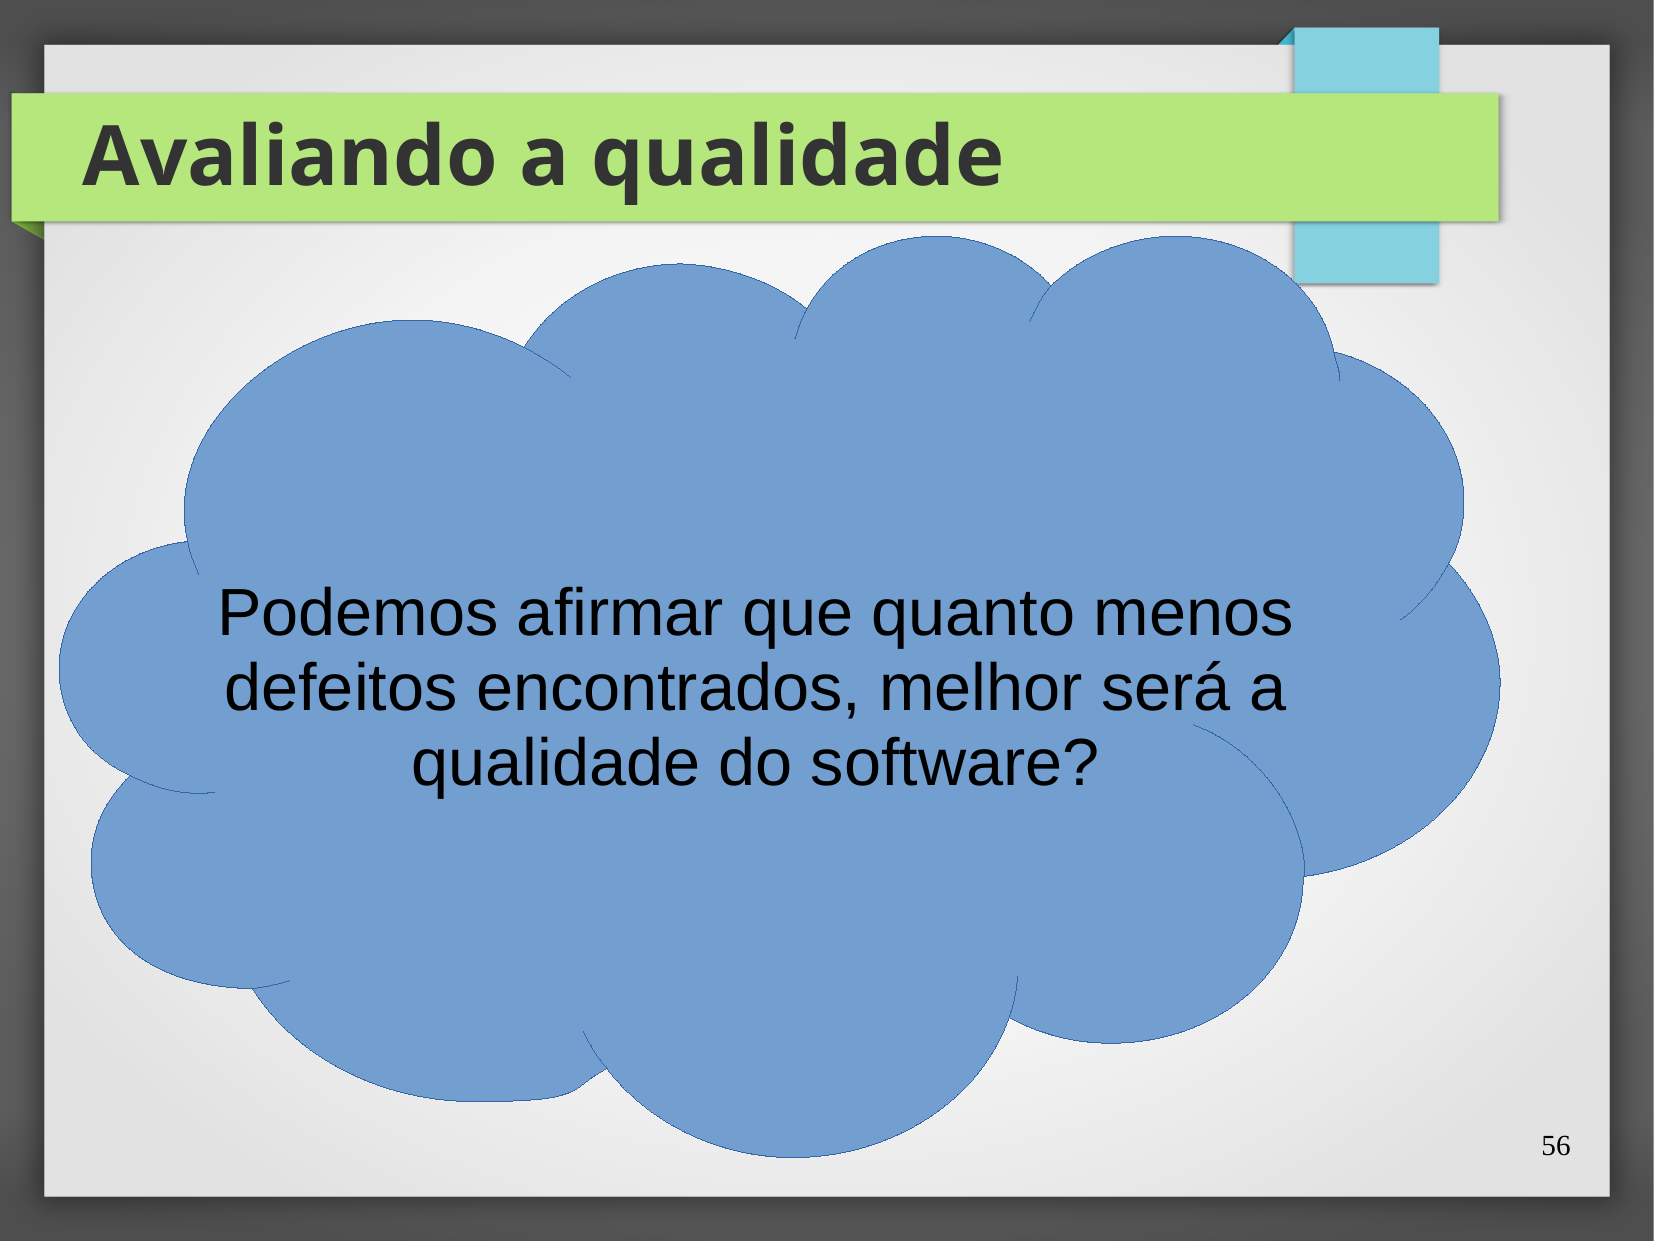

# Avaliando a qualidade
Podemos afirmar que quanto menos defeitos encontrados, melhor será a qualidade do software?
56